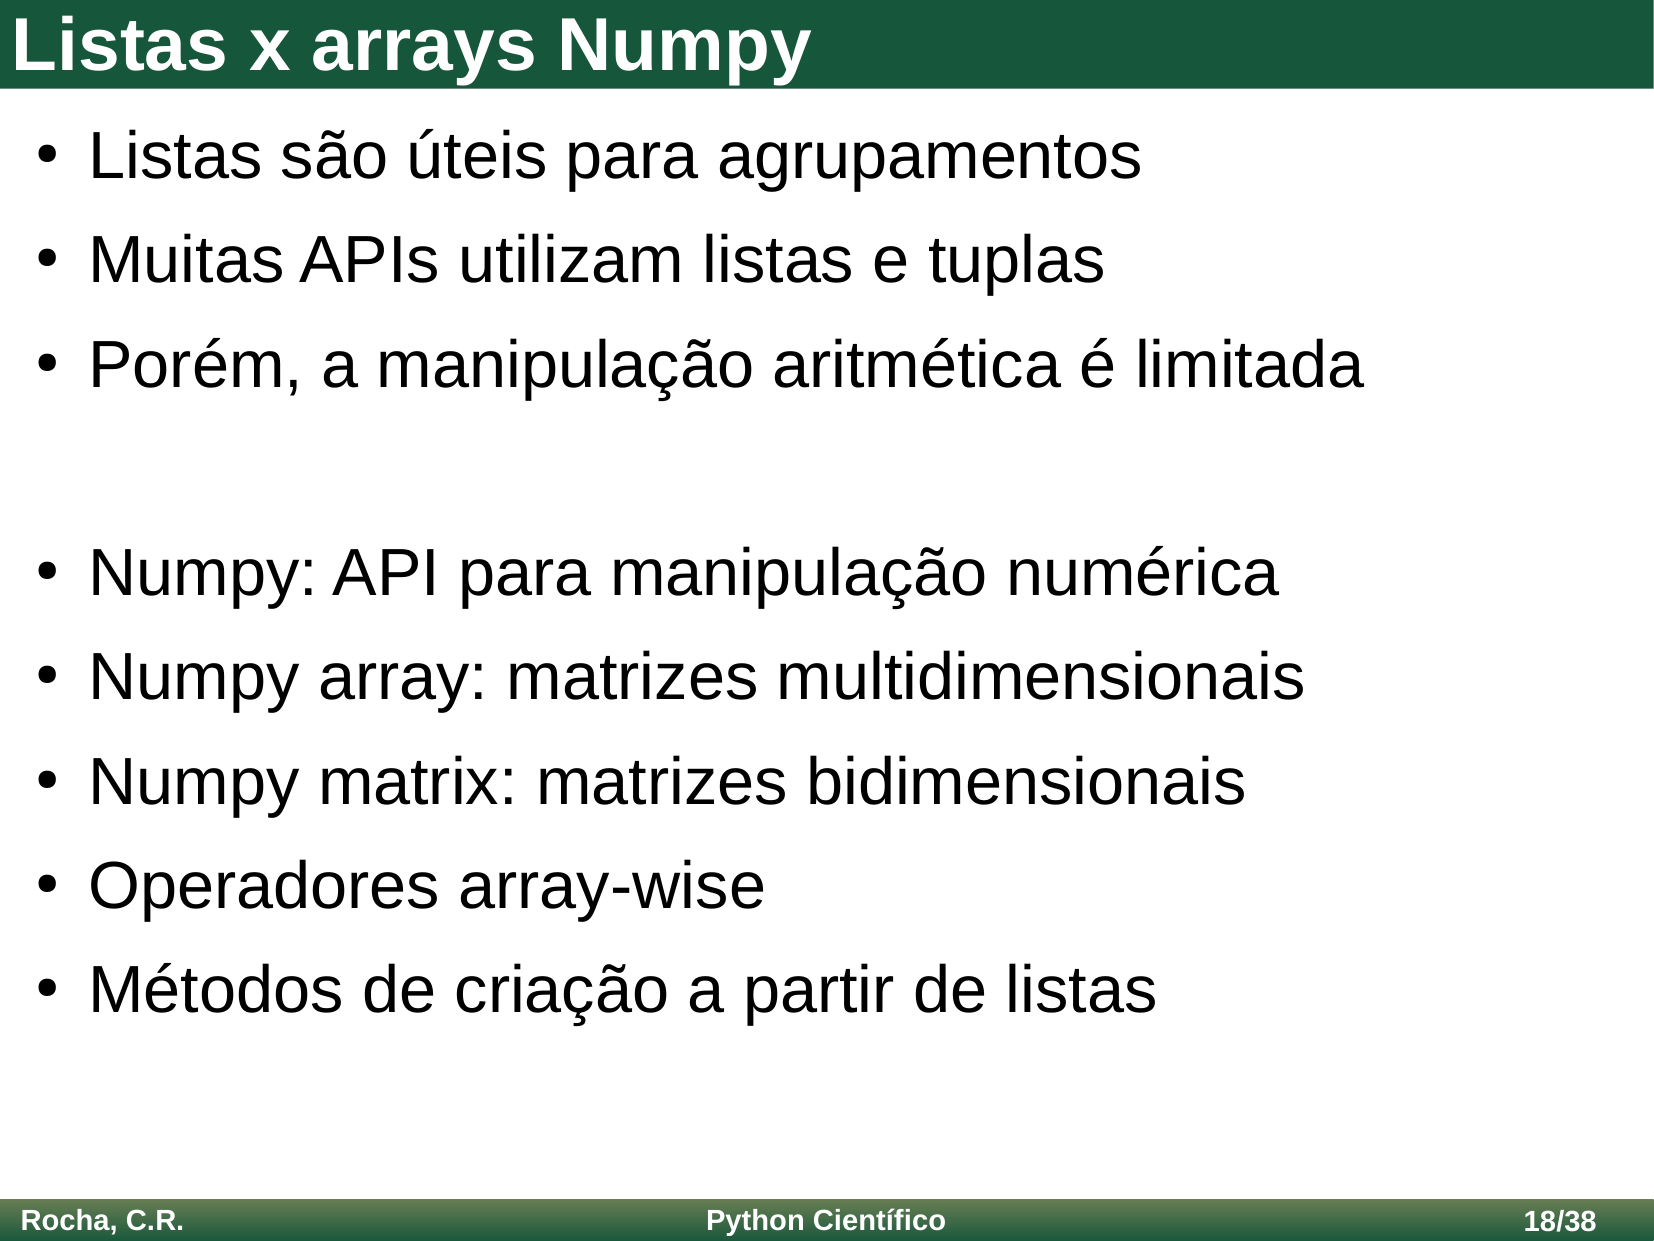

# Listas x arrays Numpy
Listas são úteis para agrupamentos
Muitas APIs utilizam listas e tuplas
Porém, a manipulação aritmética é limitada
Numpy: API para manipulação numérica
Numpy array: matrizes multidimensionais
Numpy matrix: matrizes bidimensionais
Operadores array-wise
Métodos de criação a partir de listas